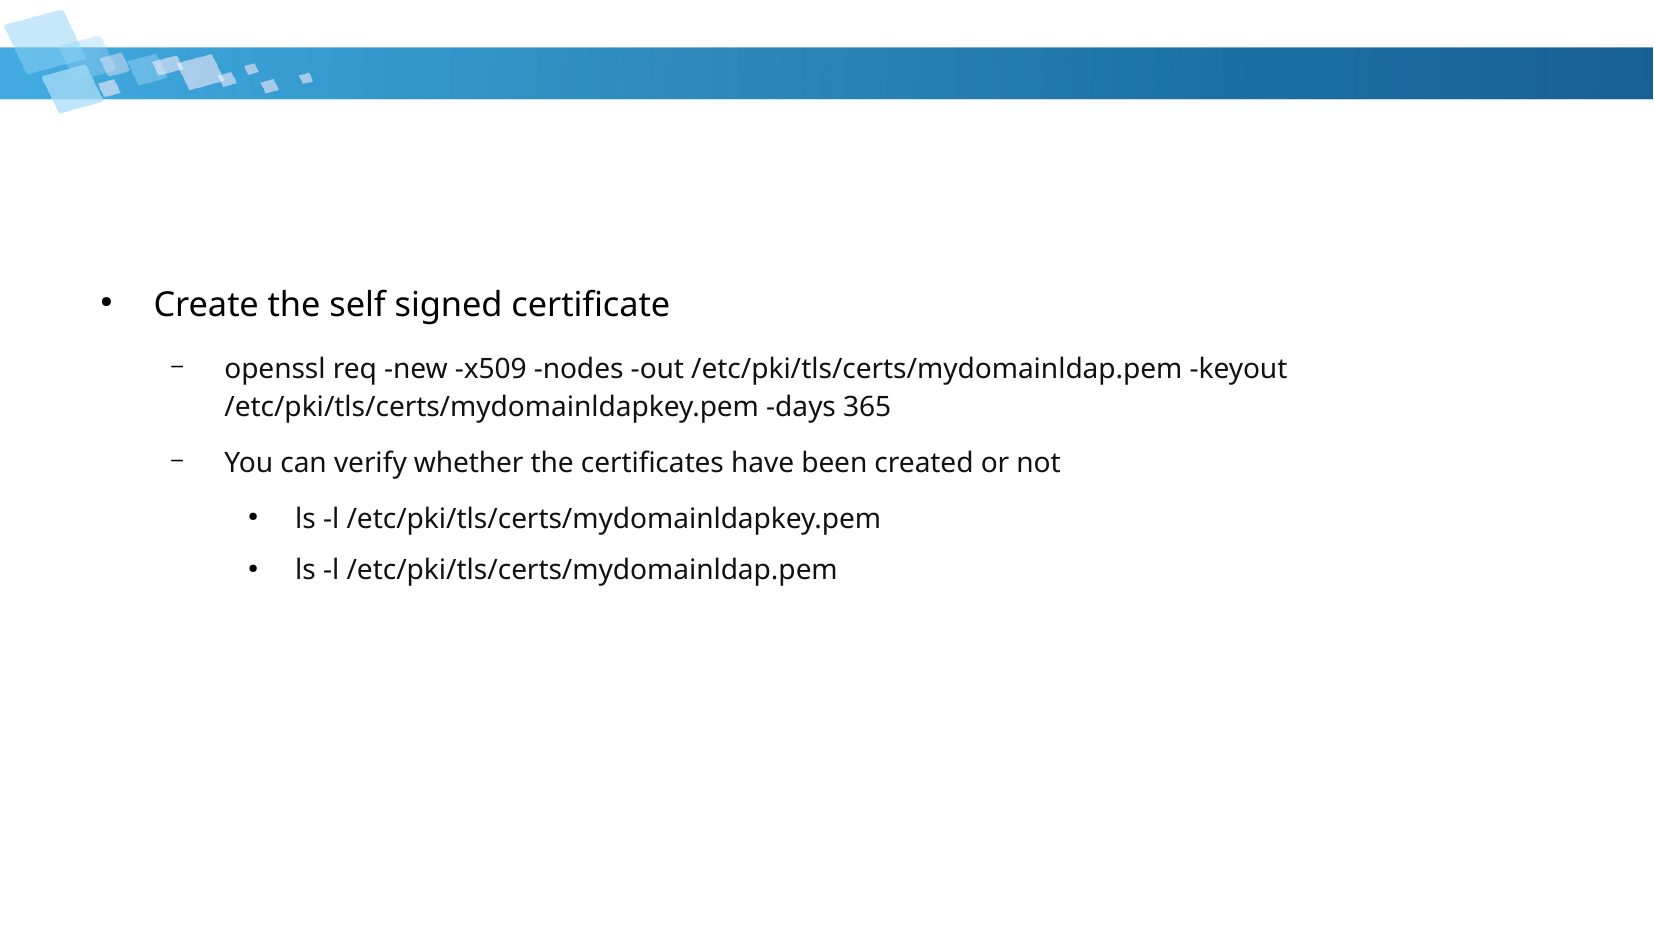

#
Create the self signed certificate
openssl req -new -x509 -nodes -out /etc/pki/tls/certs/mydomainldap.pem -keyout /etc/pki/tls/certs/mydomainldapkey.pem -days 365
You can verify whether the certificates have been created or not
ls -l /etc/pki/tls/certs/mydomainldapkey.pem
ls -l /etc/pki/tls/certs/mydomainldap.pem